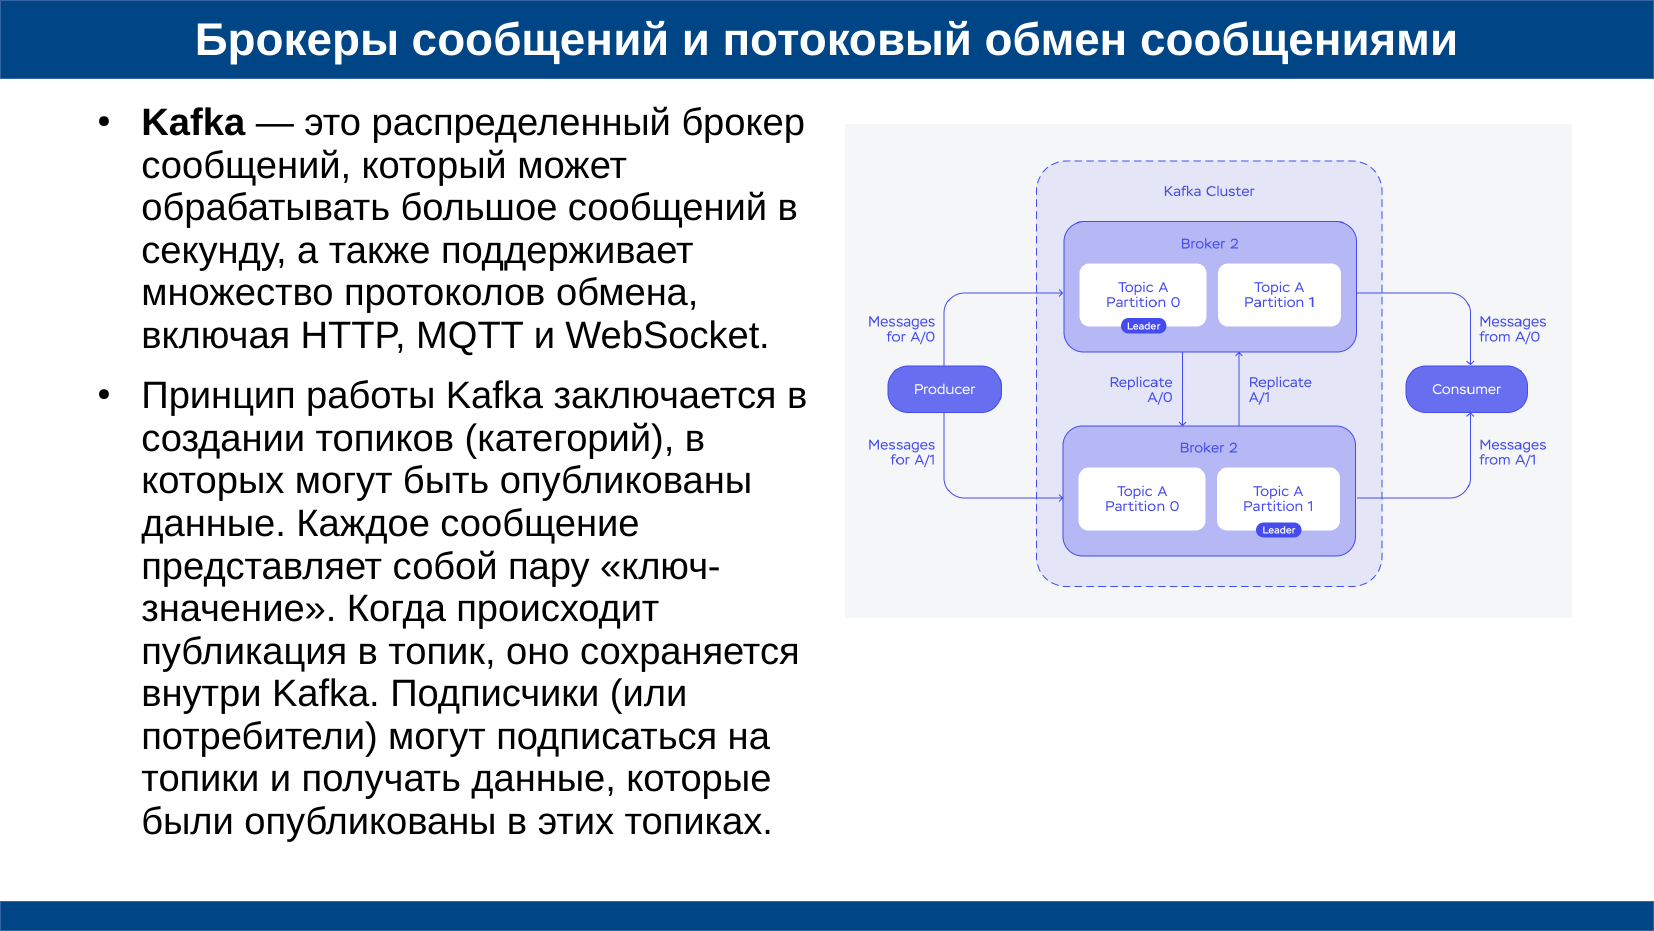

Брокеры сообщений и потоковый обмен сообщениями
# Kafka — это распределенный брокер сообщений, который может обрабатывать большое сообщений в секунду, а также поддерживает множество протоколов обмена, включая HTTP, MQTT и WebSocket.
Принцип работы Kafka заключается в создании топиков (категорий), в которых могут быть опубликованы данные. Каждое сообщение представляет собой пару «ключ-значение». Когда происходит публикация в топик, оно сохраняется внутри Kafka. Подписчики (или потребители) могут подписаться на топики и получать данные, которые были опубликованы в этих топиках.